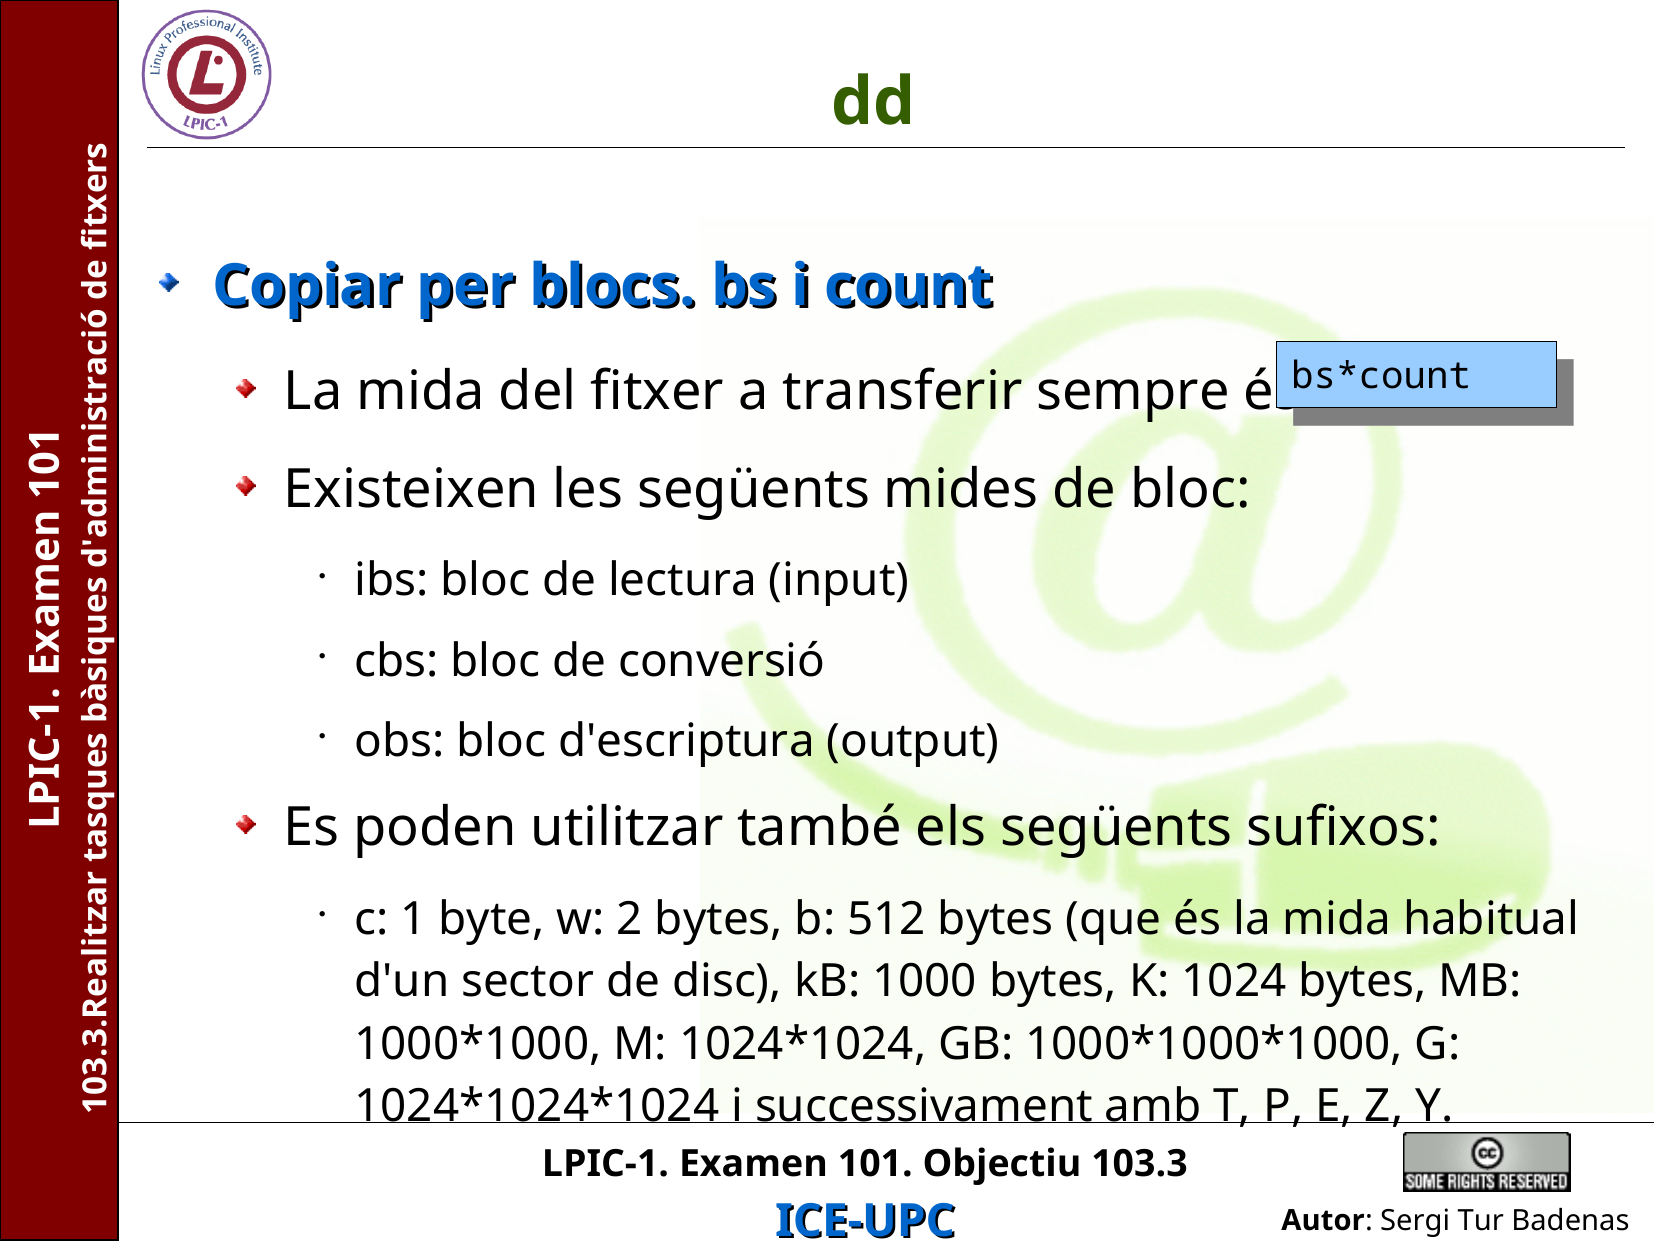

# dd
Copiar per blocs. bs i count
La mida del fitxer a transferir sempre és:
Existeixen les següents mides de bloc:
ibs: bloc de lectura (input)
cbs: bloc de conversió
obs: bloc d'escriptura (output)
Es poden utilitzar també els següents sufixos:
c: 1 byte, w: 2 bytes, b: 512 bytes (que és la mida habitual d'un sector de disc), kB: 1000 bytes, K: 1024 bytes, MB: 1000*1000, M: 1024*1024, GB: 1000*1000*1000, G: 1024*1024*1024 i successivament amb T, P, E, Z, Y.
bs*count